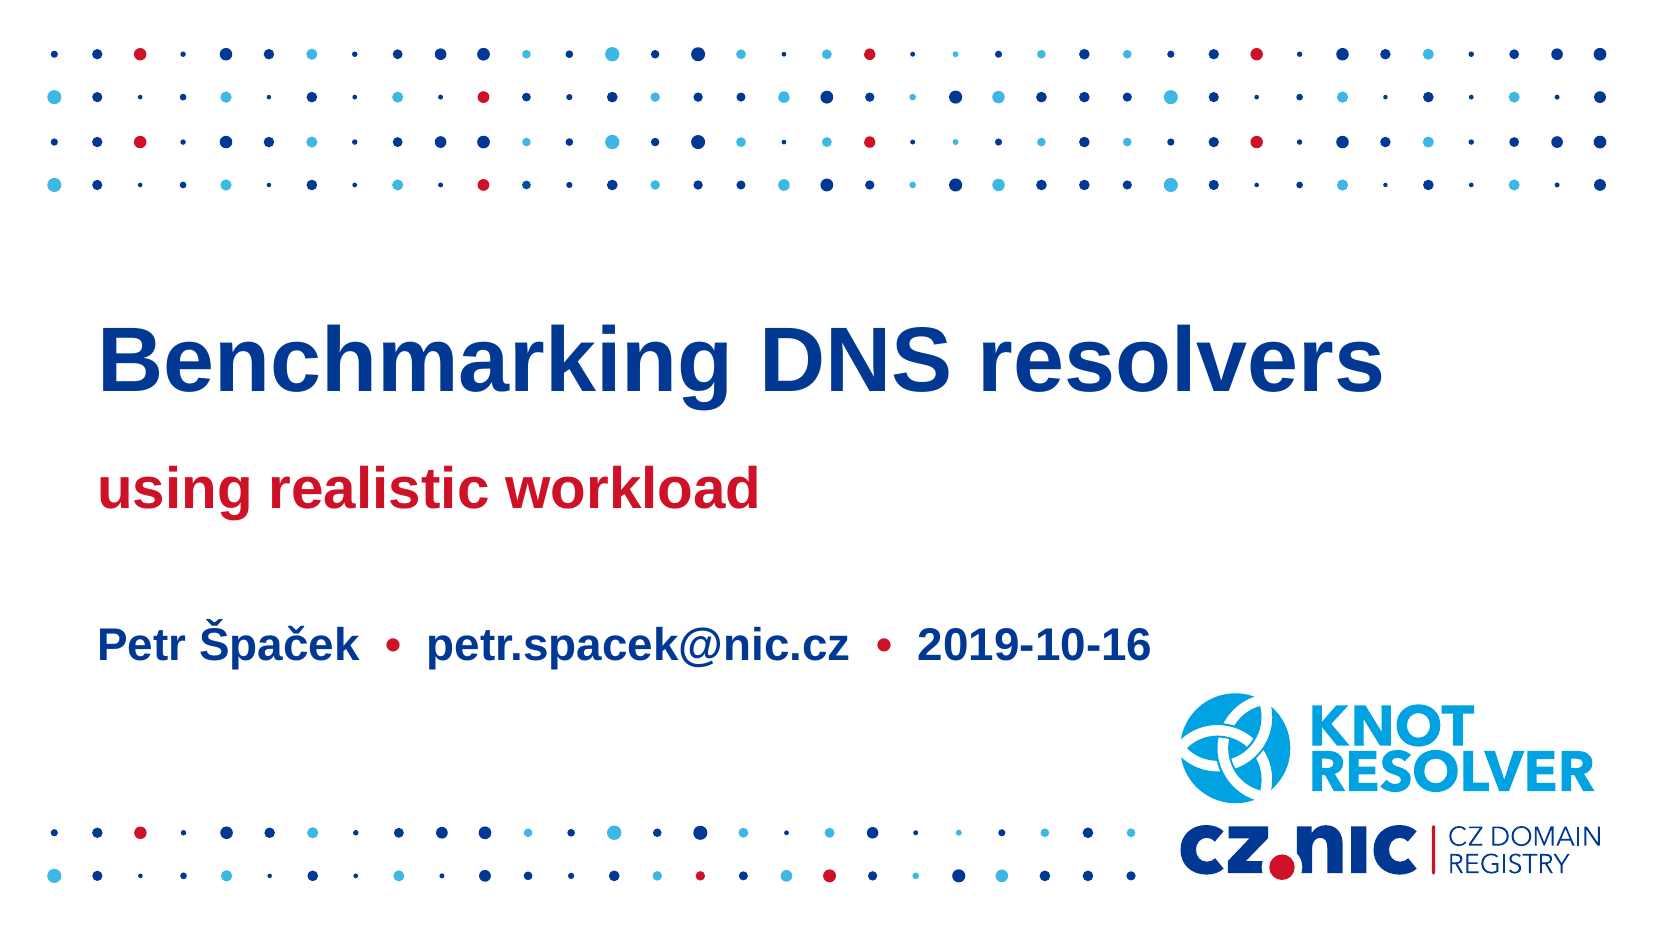

Benchmarking DNS resolvers
using realistic workload
Petr Špaček • petr.spacek@nic.cz • 2019-10-16